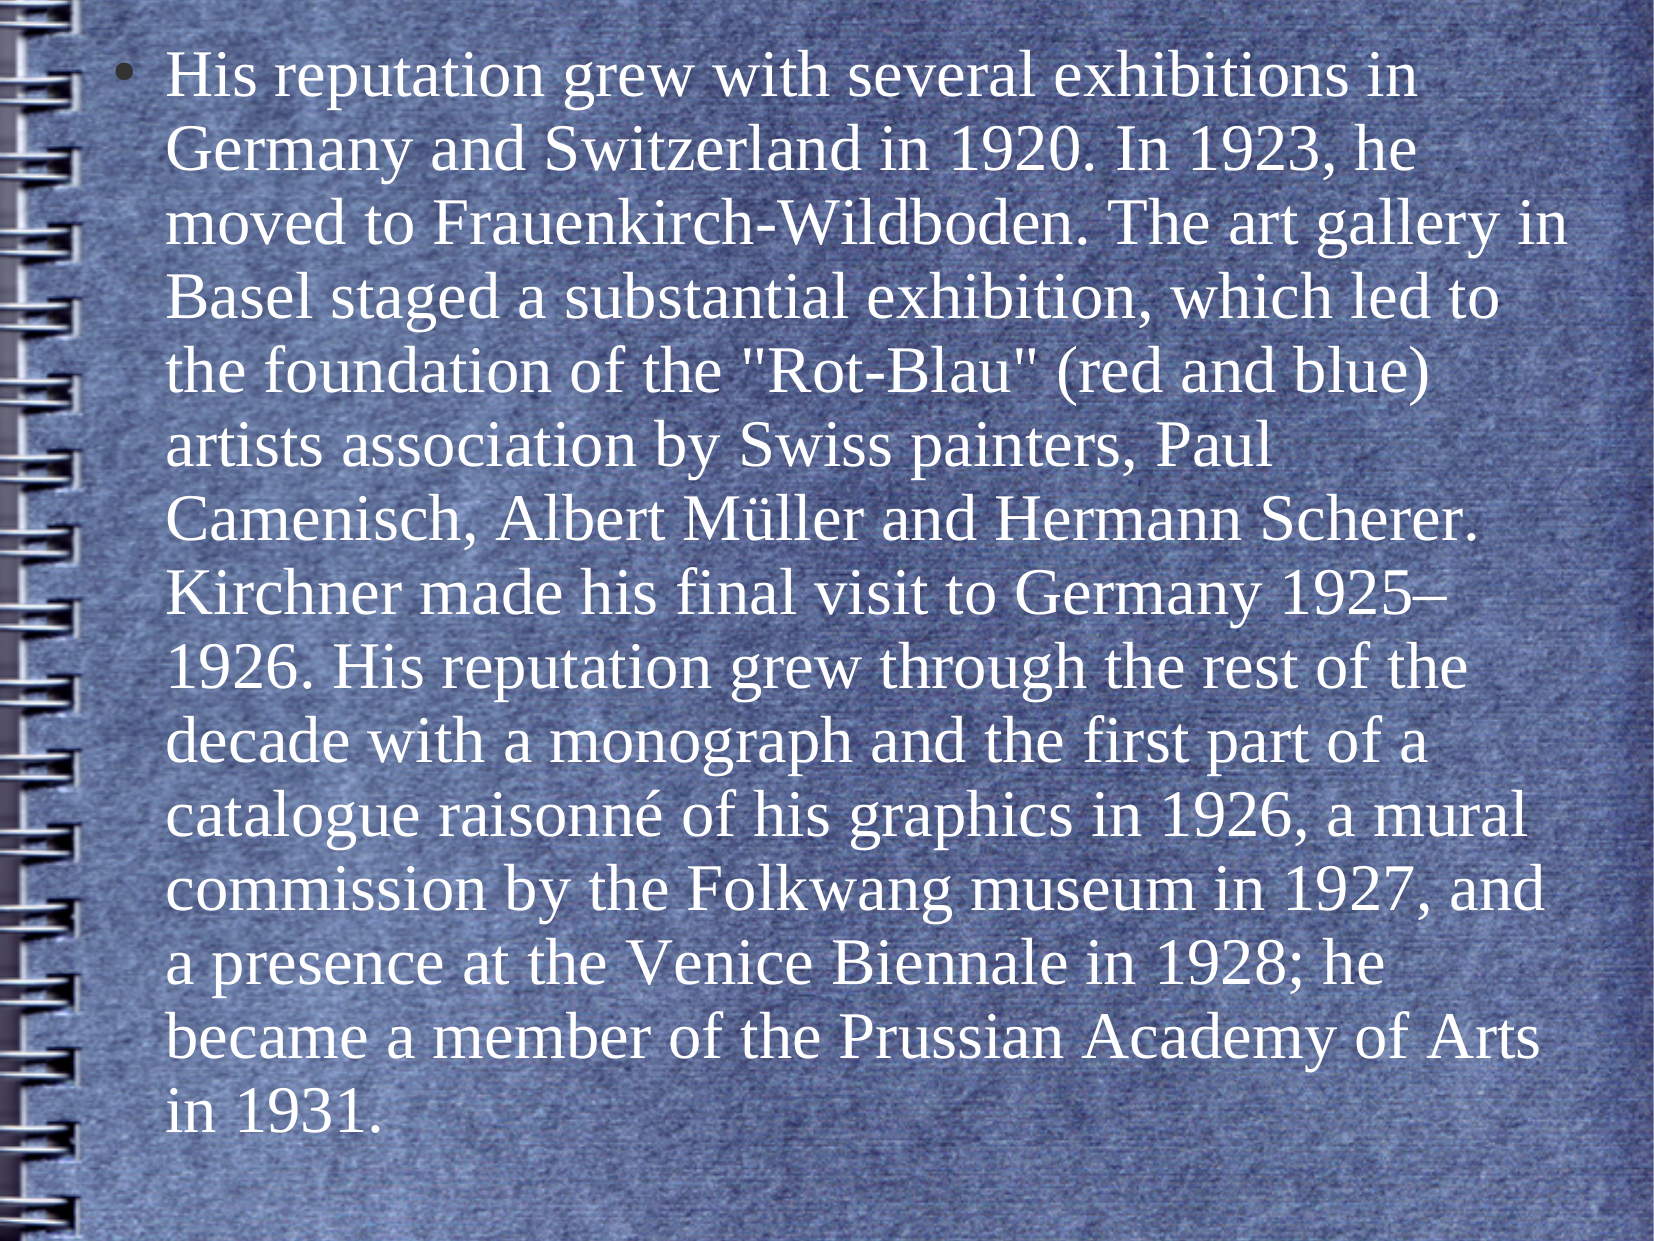

# His reputation grew with several exhibitions in Germany and Switzerland in 1920. In 1923, he moved to Frauenkirch-Wildboden. The art gallery in Basel staged a substantial exhibition, which led to the foundation of the "Rot-Blau" (red and blue) artists association by Swiss painters, Paul Camenisch, Albert Müller and Hermann Scherer. Kirchner made his final visit to Germany 1925–1926. His reputation grew through the rest of the decade with a monograph and the first part of a catalogue raisonné of his graphics in 1926, a mural commission by the Folkwang museum in 1927, and a presence at the Venice Biennale in 1928; he became a member of the Prussian Academy of Arts in 1931.